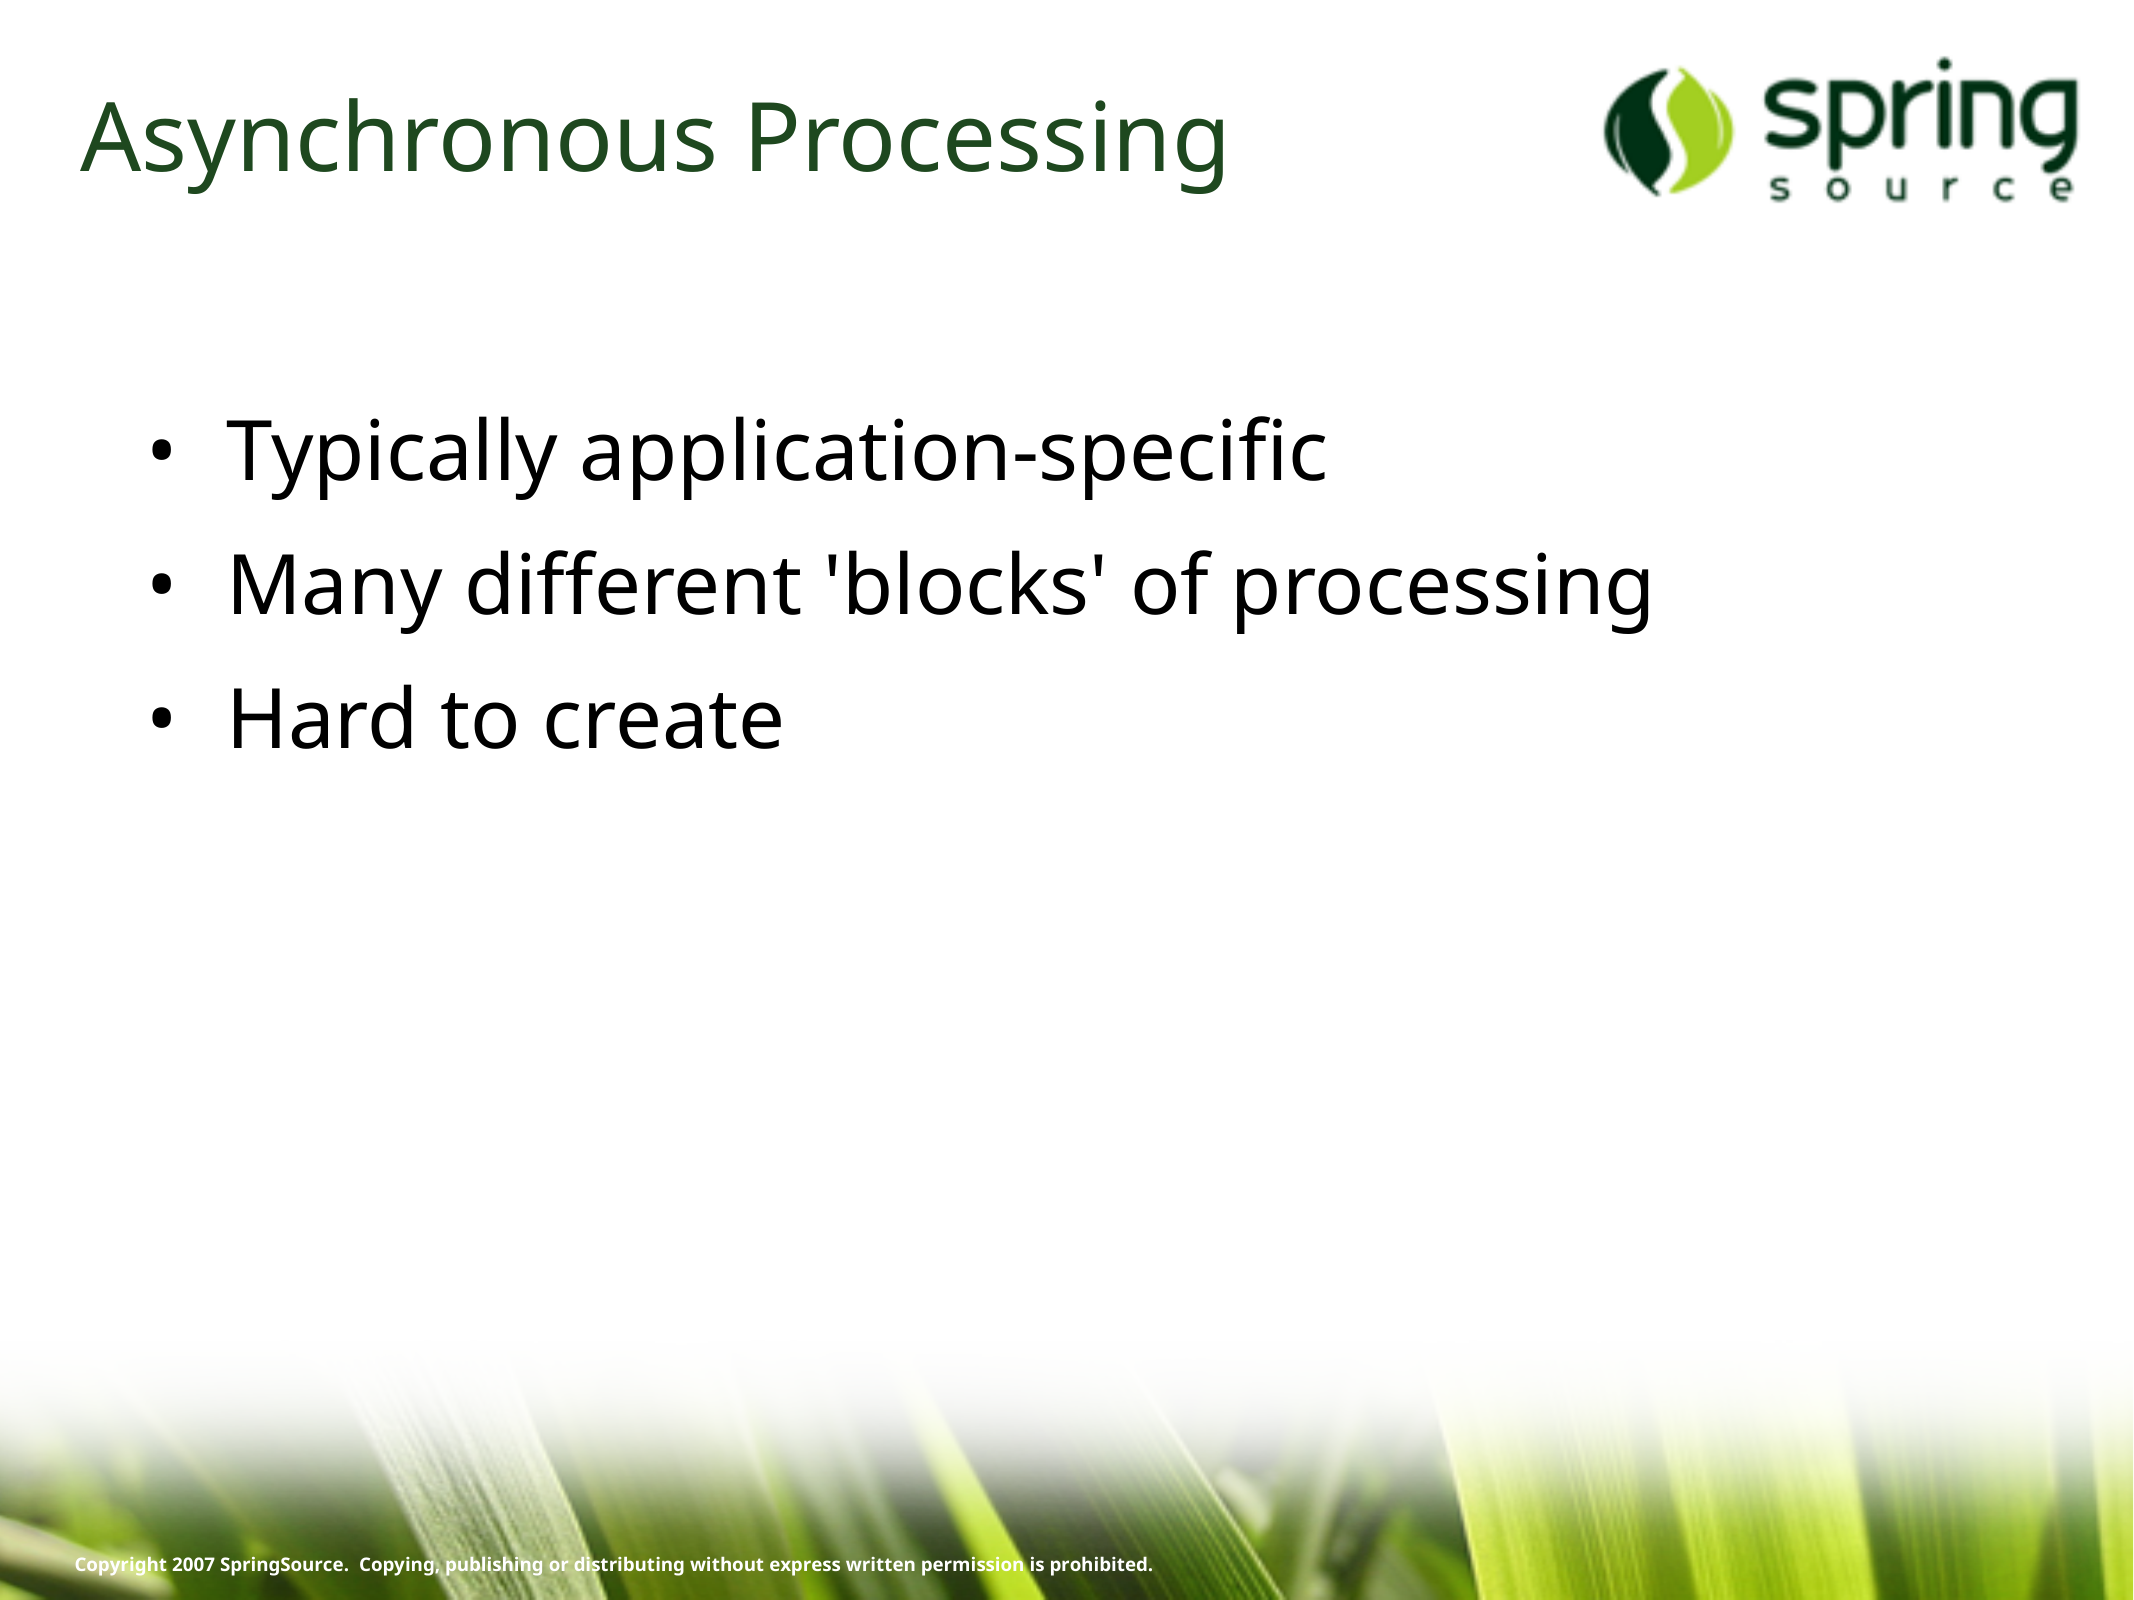

# Asynchronous Processing
Typically application-specific
Many different 'blocks' of processing
Hard to create